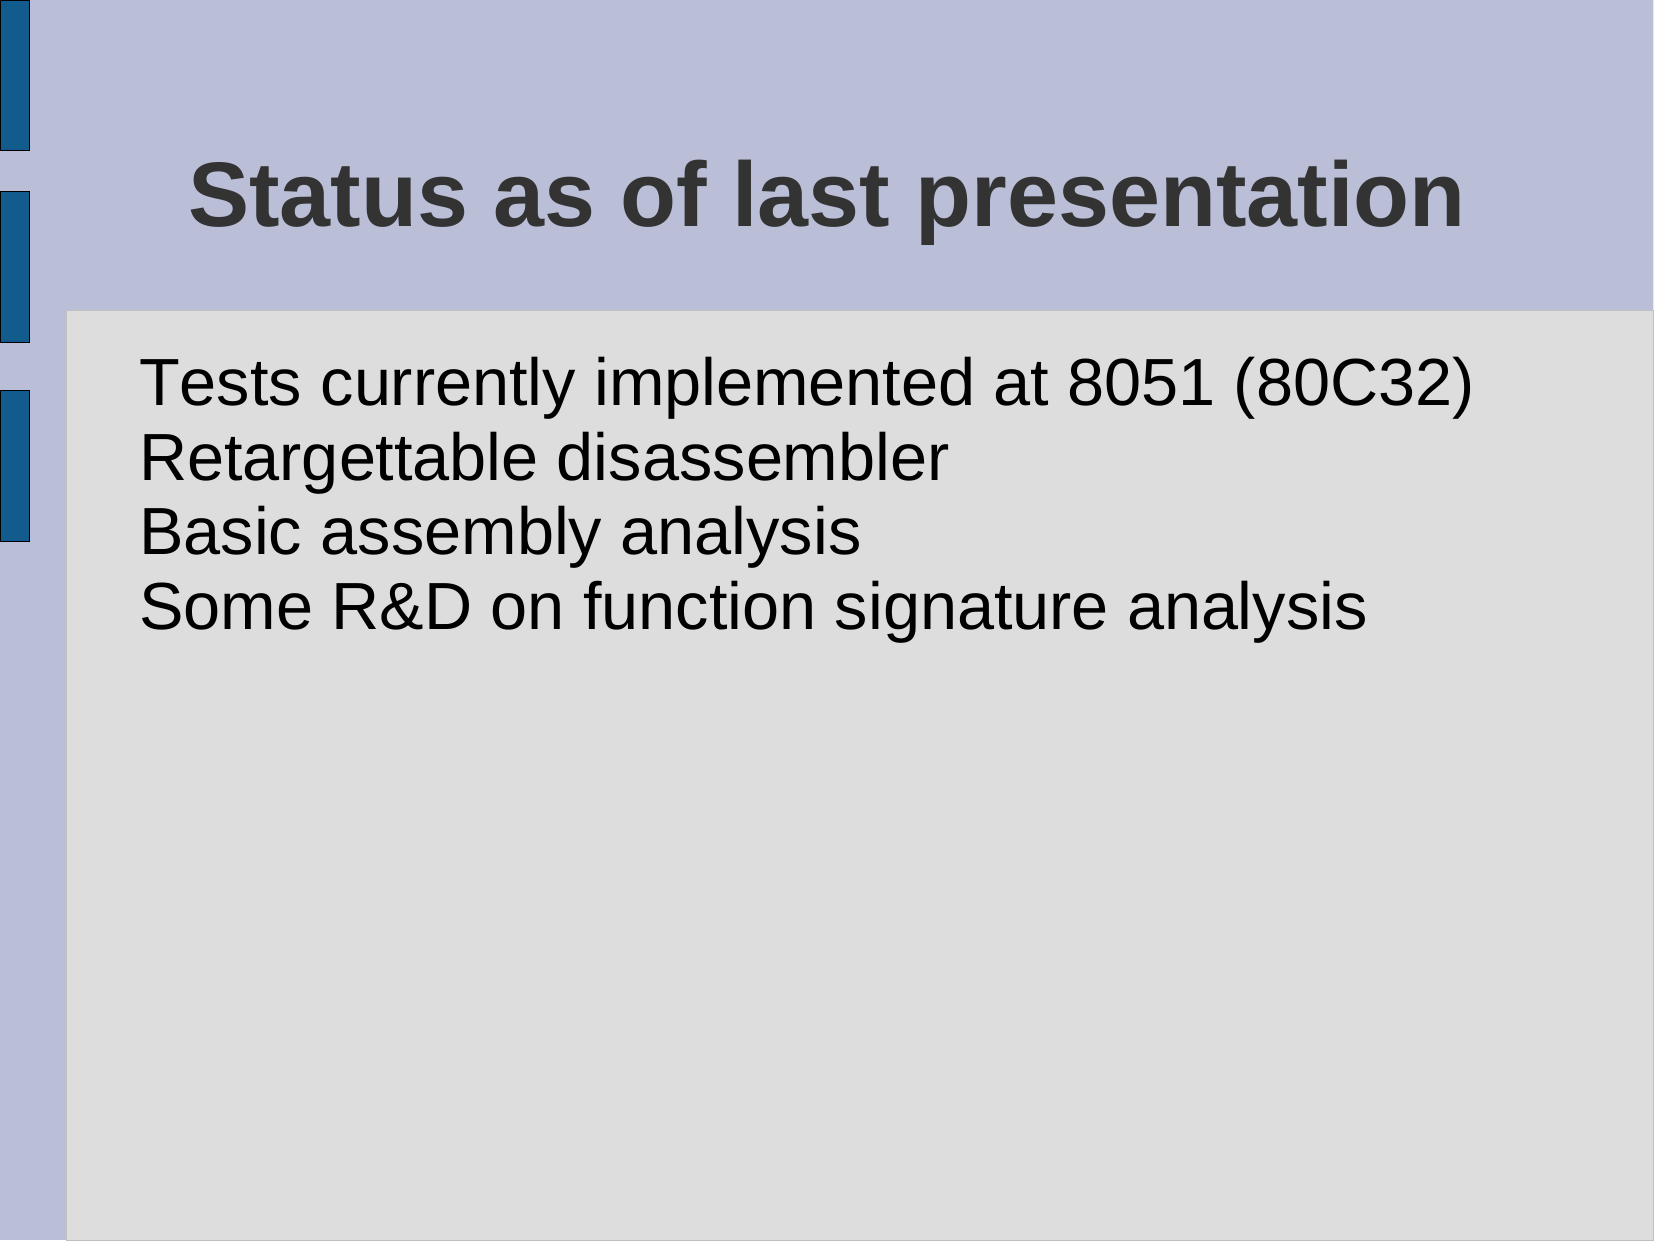

# Status as of last presentation
Tests currently implemented at 8051 (80C32)
Retargettable disassembler
Basic assembly analysis
Some R&D on function signature analysis